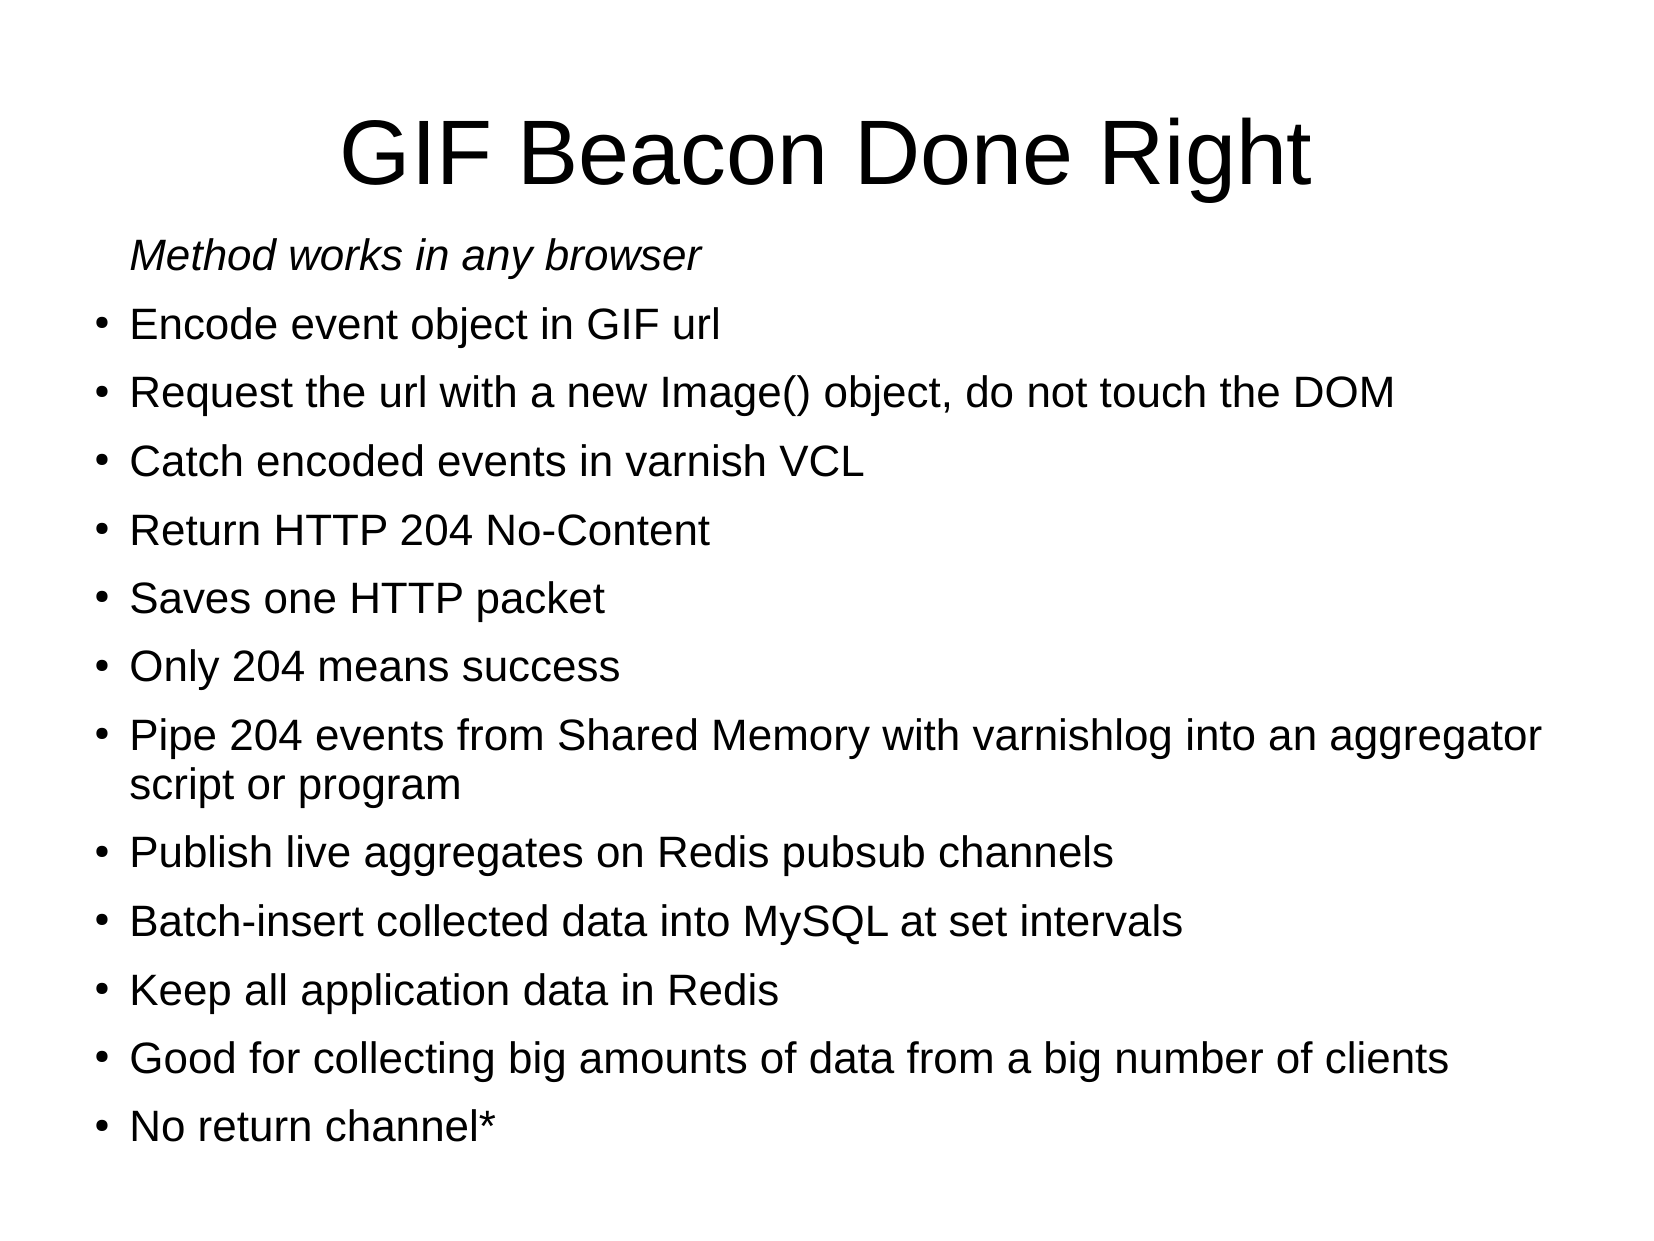

# GIF Beacon Done Right
Method works in any browser
Encode event object in GIF url
Request the url with a new Image() object, do not touch the DOM
Catch encoded events in varnish VCL
Return HTTP 204 No-Content
Saves one HTTP packet
Only 204 means success
Pipe 204 events from Shared Memory with varnishlog into an aggregator script or program
Publish live aggregates on Redis pubsub channels
Batch-insert collected data into MySQL at set intervals
Keep all application data in Redis
Good for collecting big amounts of data from a big number of clients
No return channel*